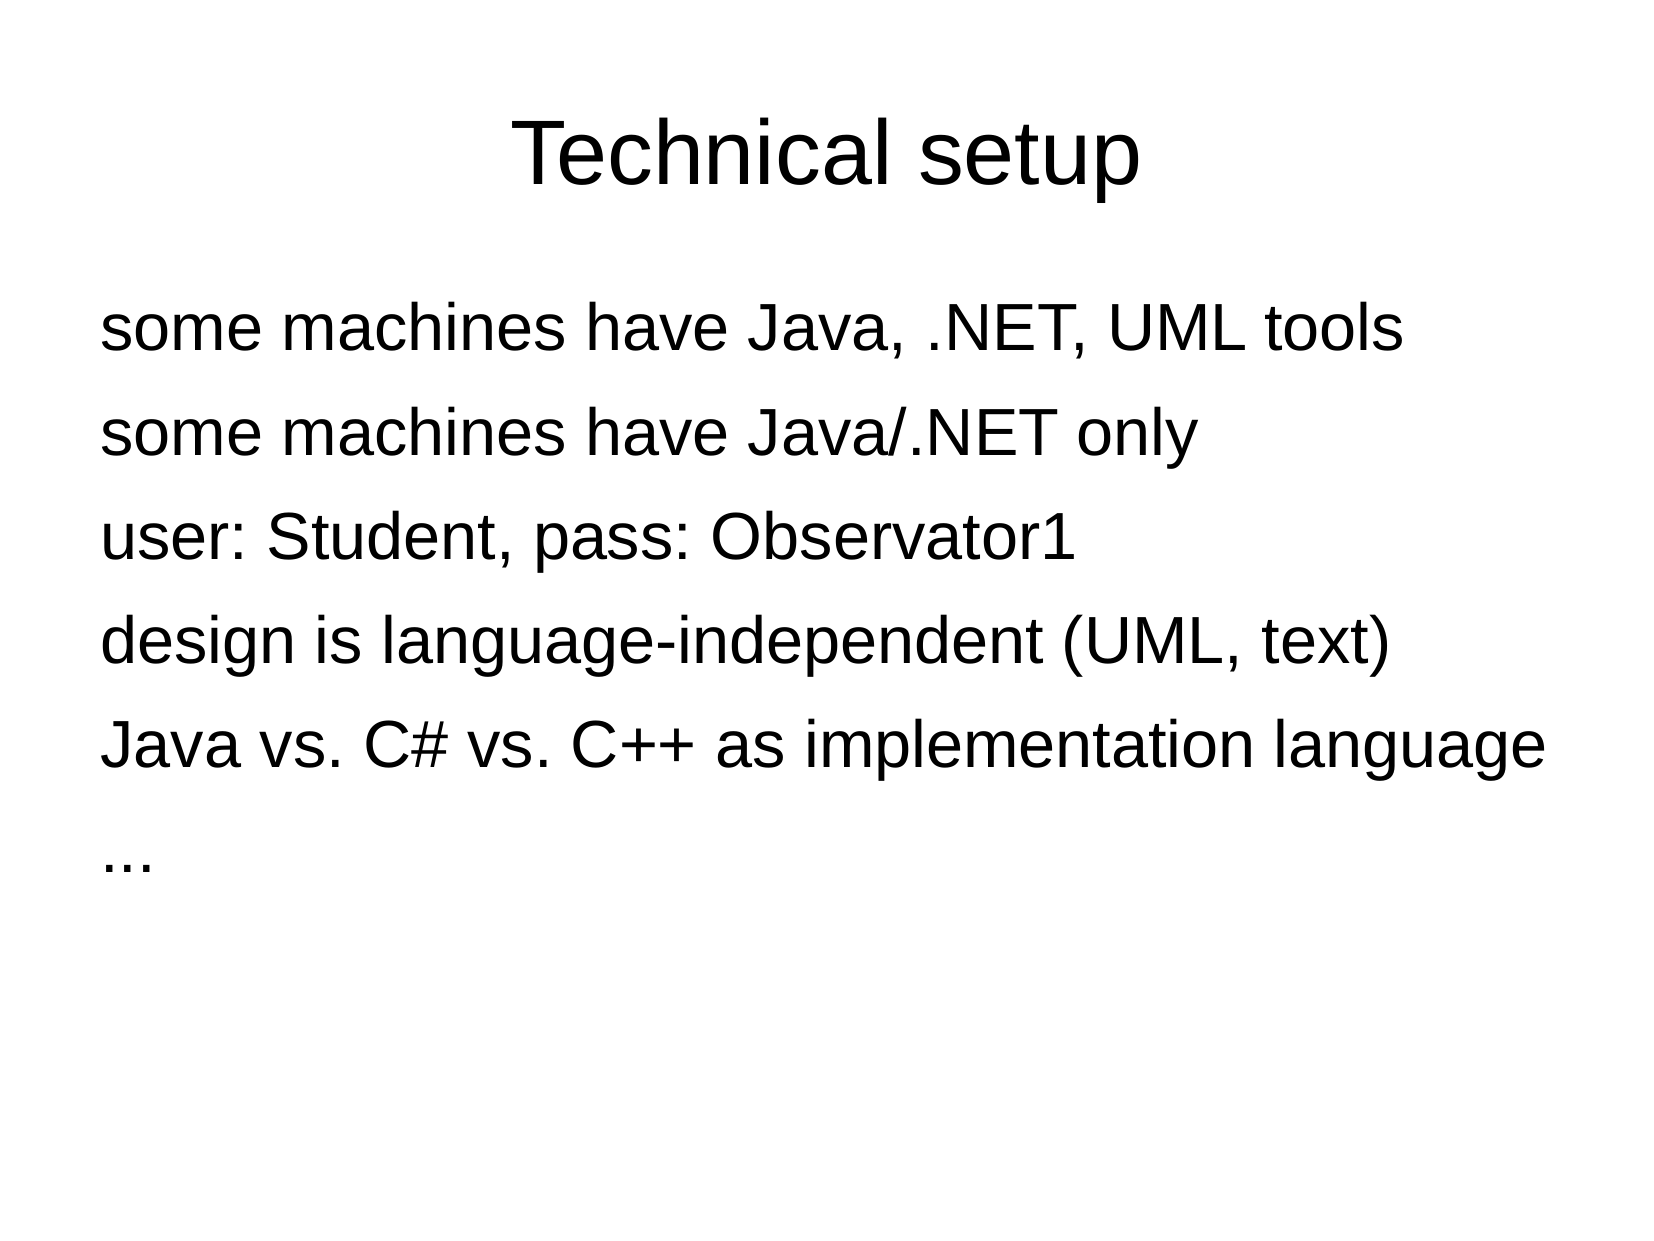

# Technical setup
some machines have Java, .NET, UML tools
some machines have Java/.NET only
user: Student, pass: Observator1
design is language-independent (UML, text)
Java vs. C# vs. C++ as implementation language
...